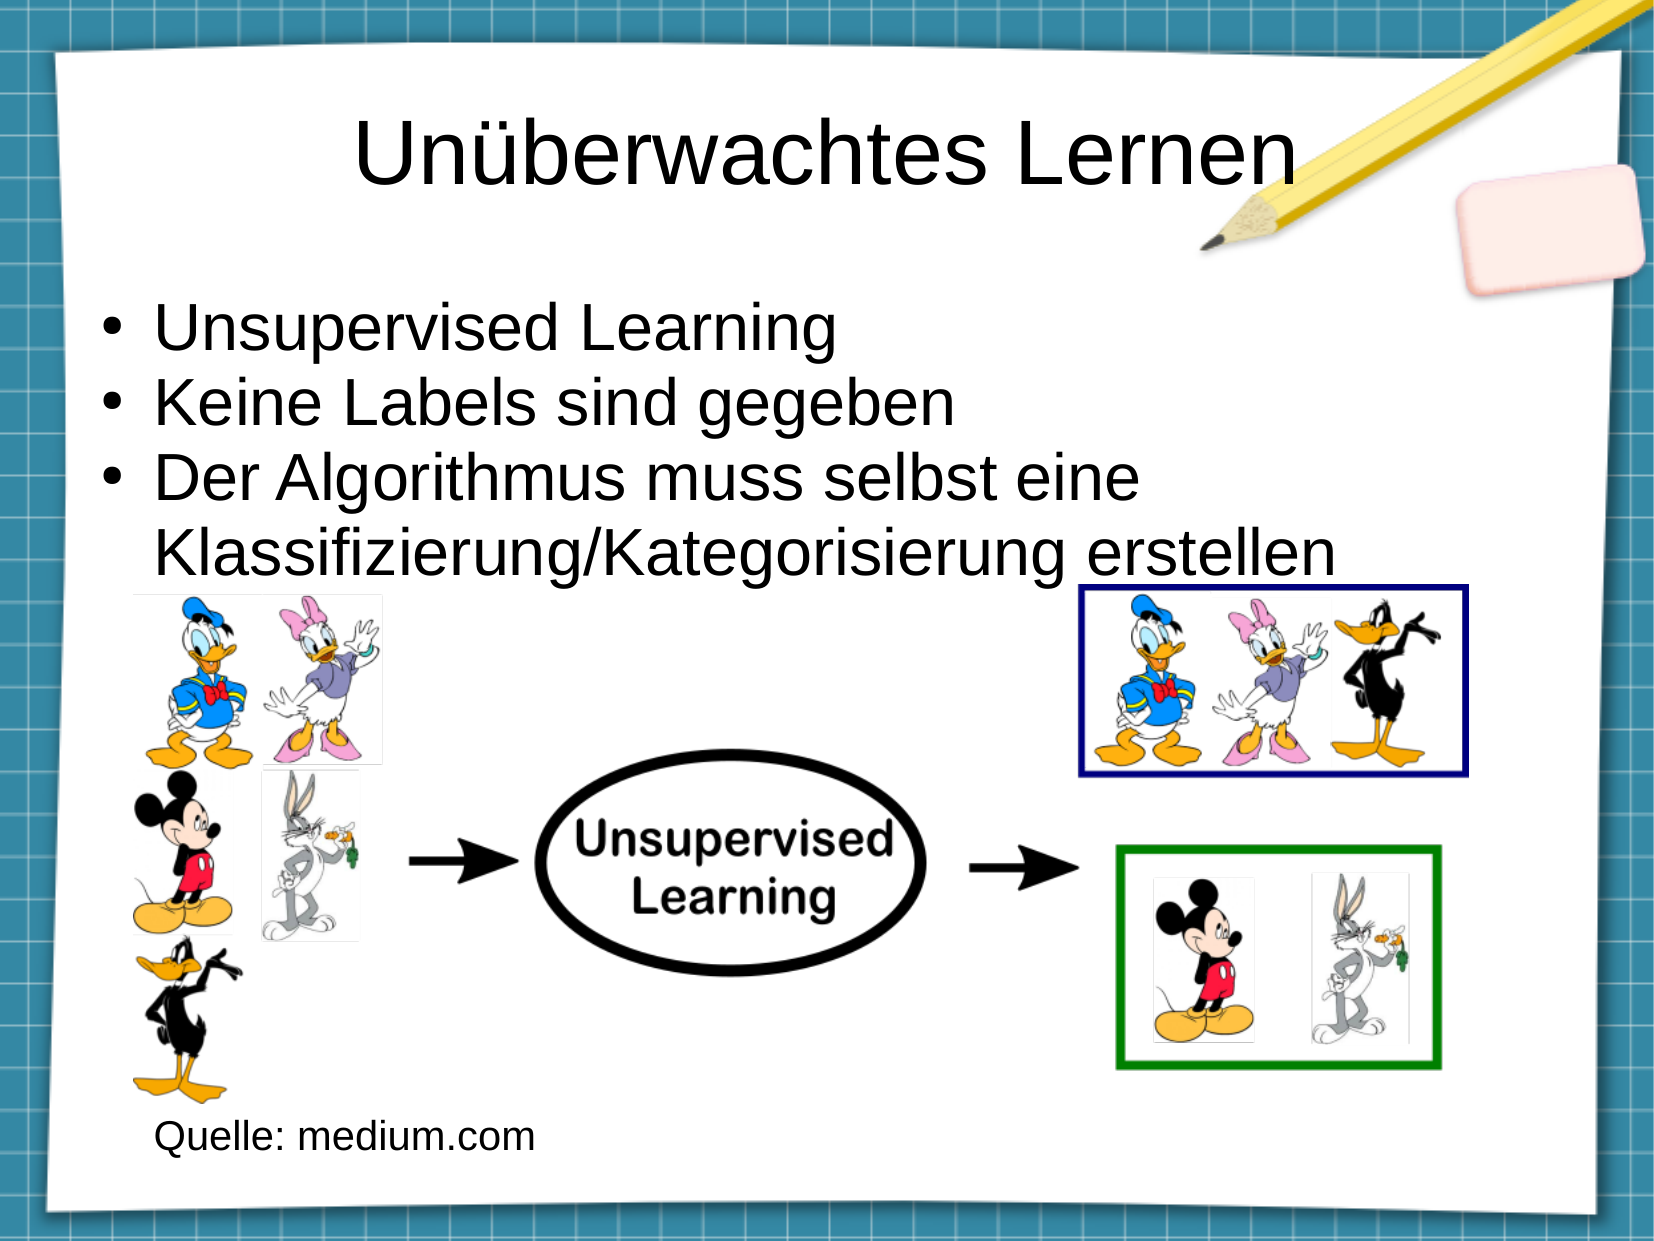

# Unüberwachtes Lernen
Unsupervised Learning
Keine Labels sind gegeben
Der Algorithmus muss selbst eine Klassifizierung/Kategorisierung erstellen
Quelle: medium.com